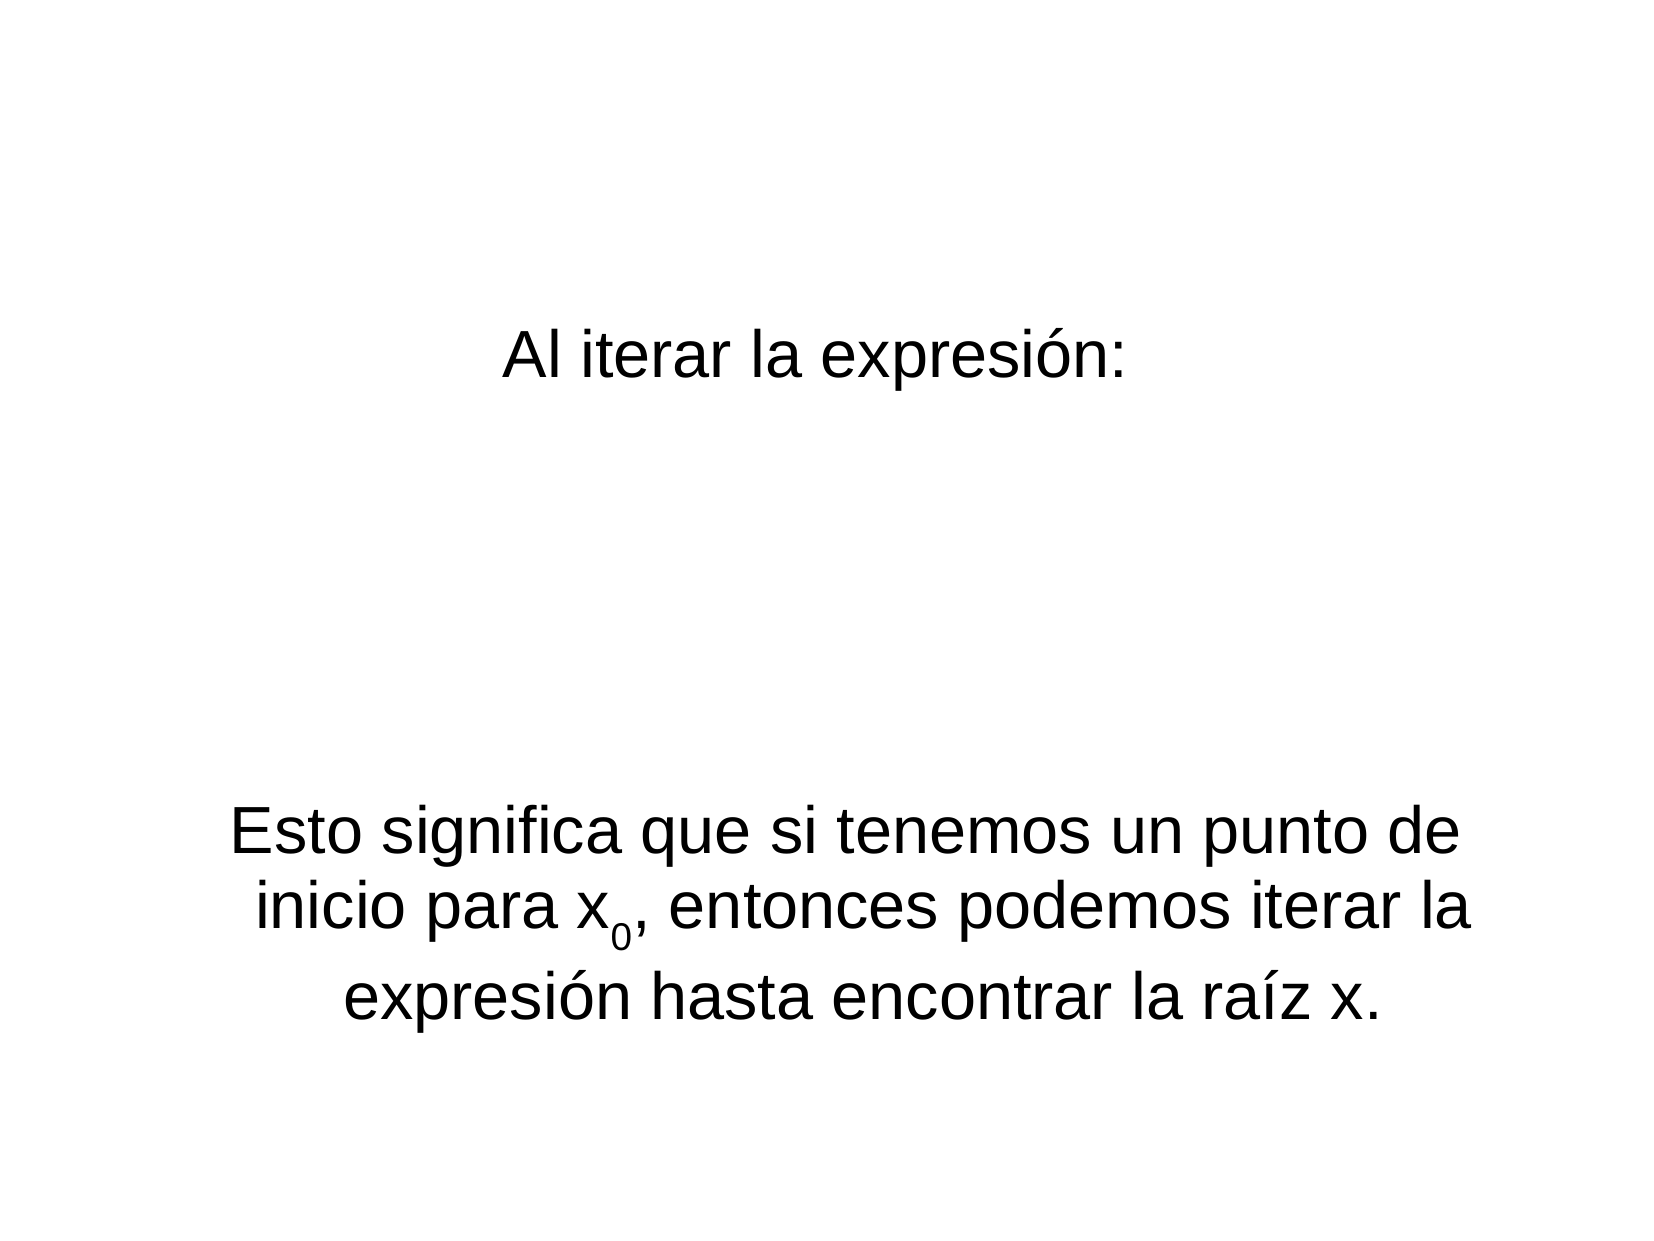

#
Al iterar la expresión:
Esto significa que si tenemos un punto de inicio para x0, entonces podemos iterar la expresión hasta encontrar la raíz x.